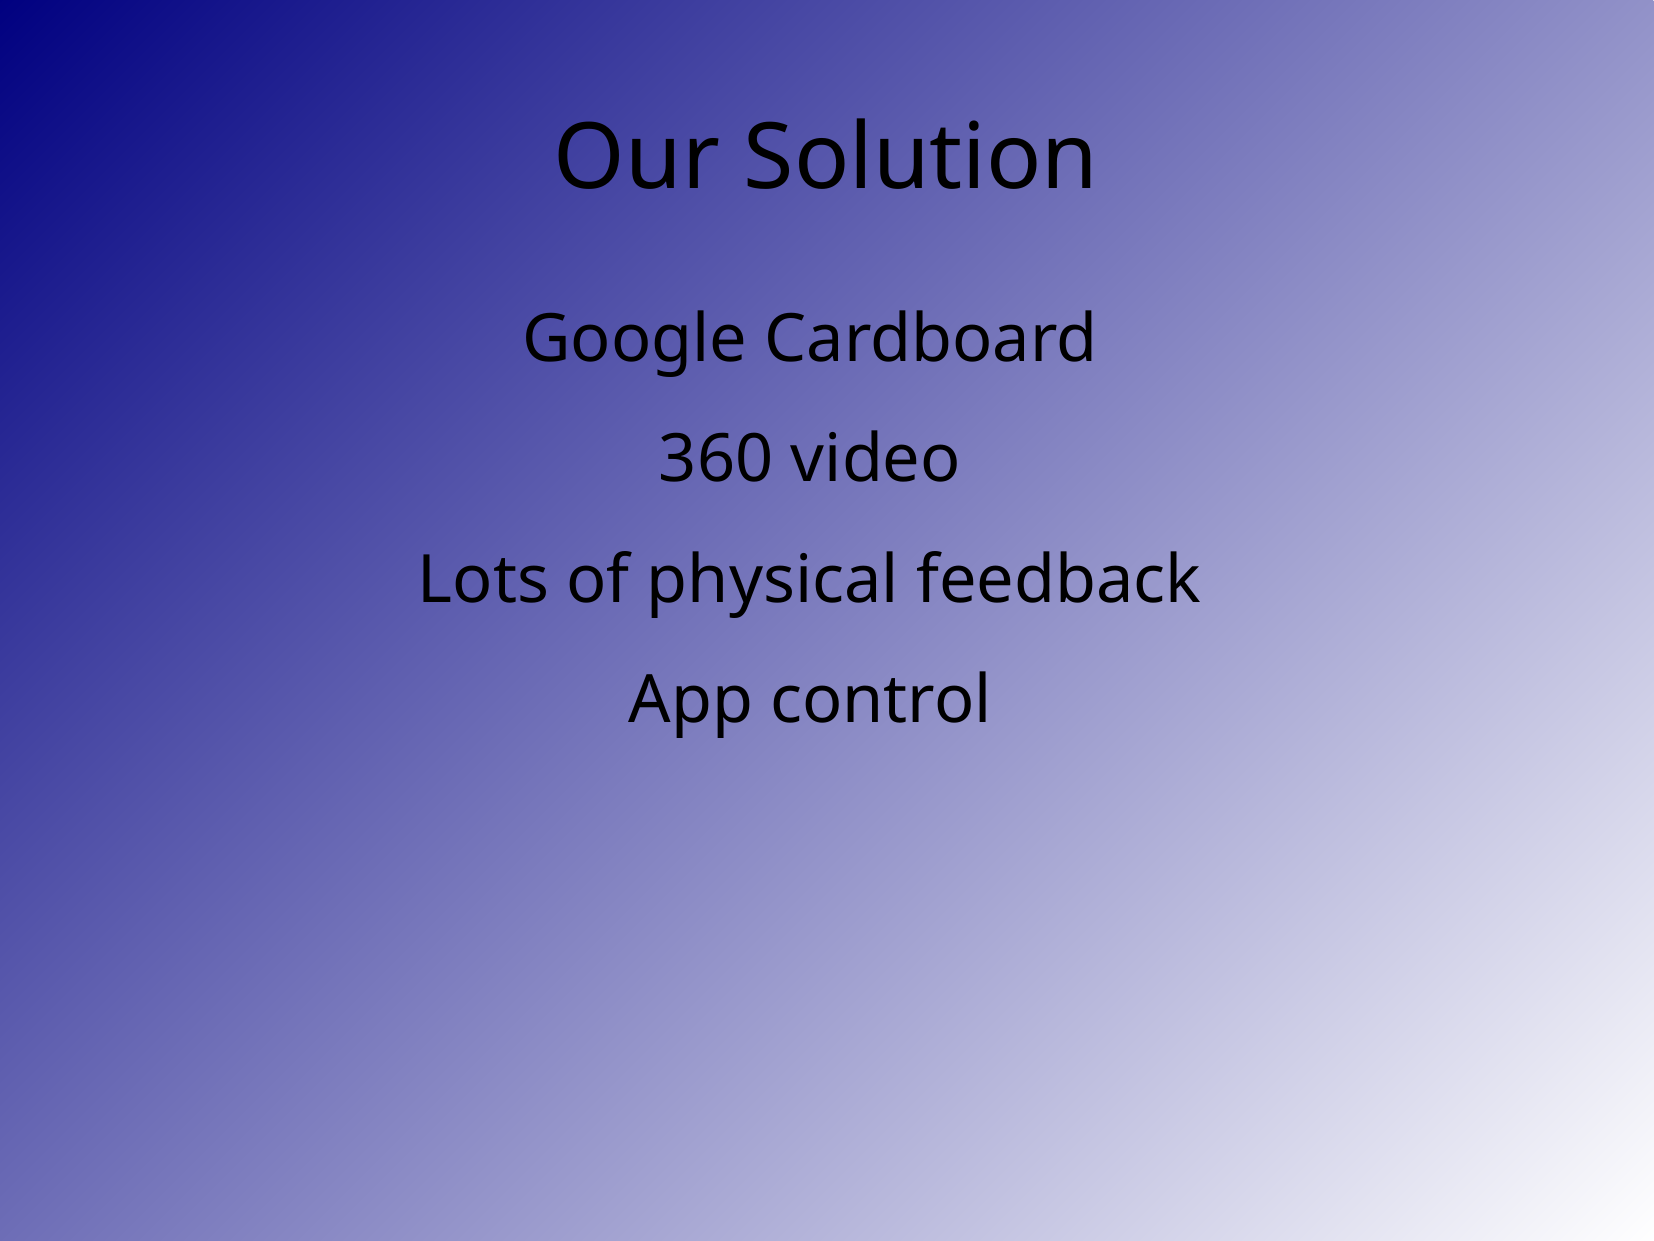

# Our Solution
Google Cardboard
360 video
Lots of physical feedback
App control